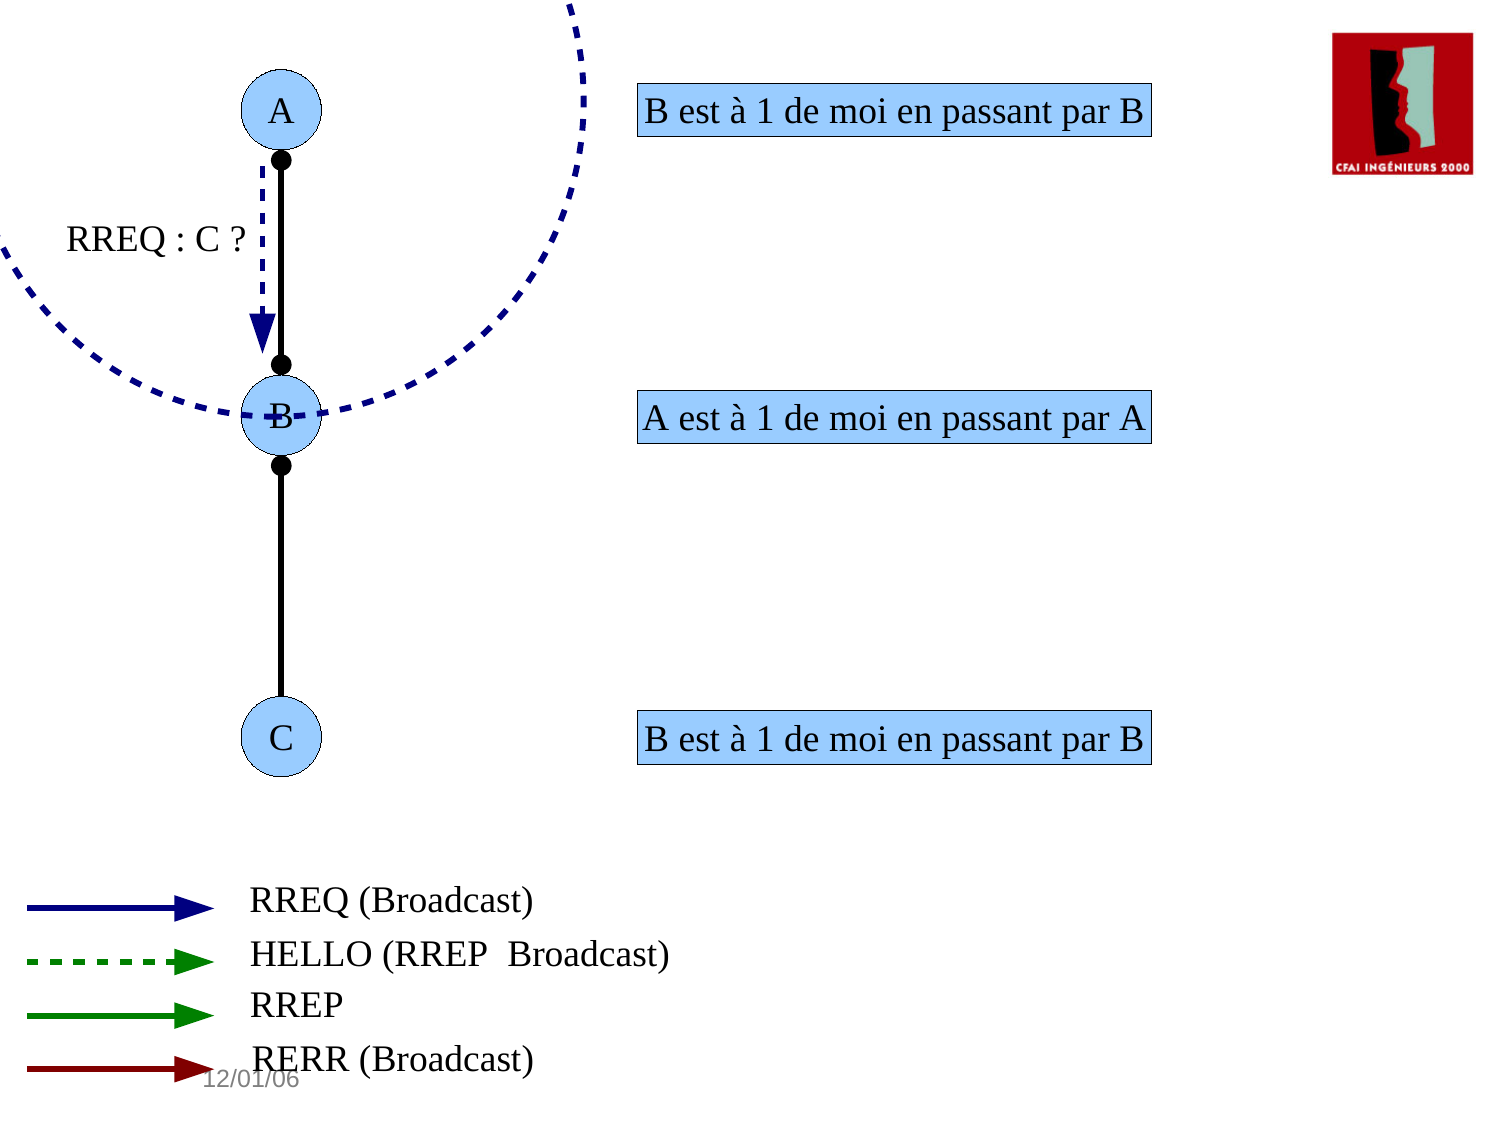

A
B est à 1 de moi en passant par B
RREQ : C ?
B
A est à 1 de moi en passant par A
C
B est à 1 de moi en passant par B
RREQ (Broadcast)
HELLO (RREP Broadcast)
RREP
RERR (Broadcast)